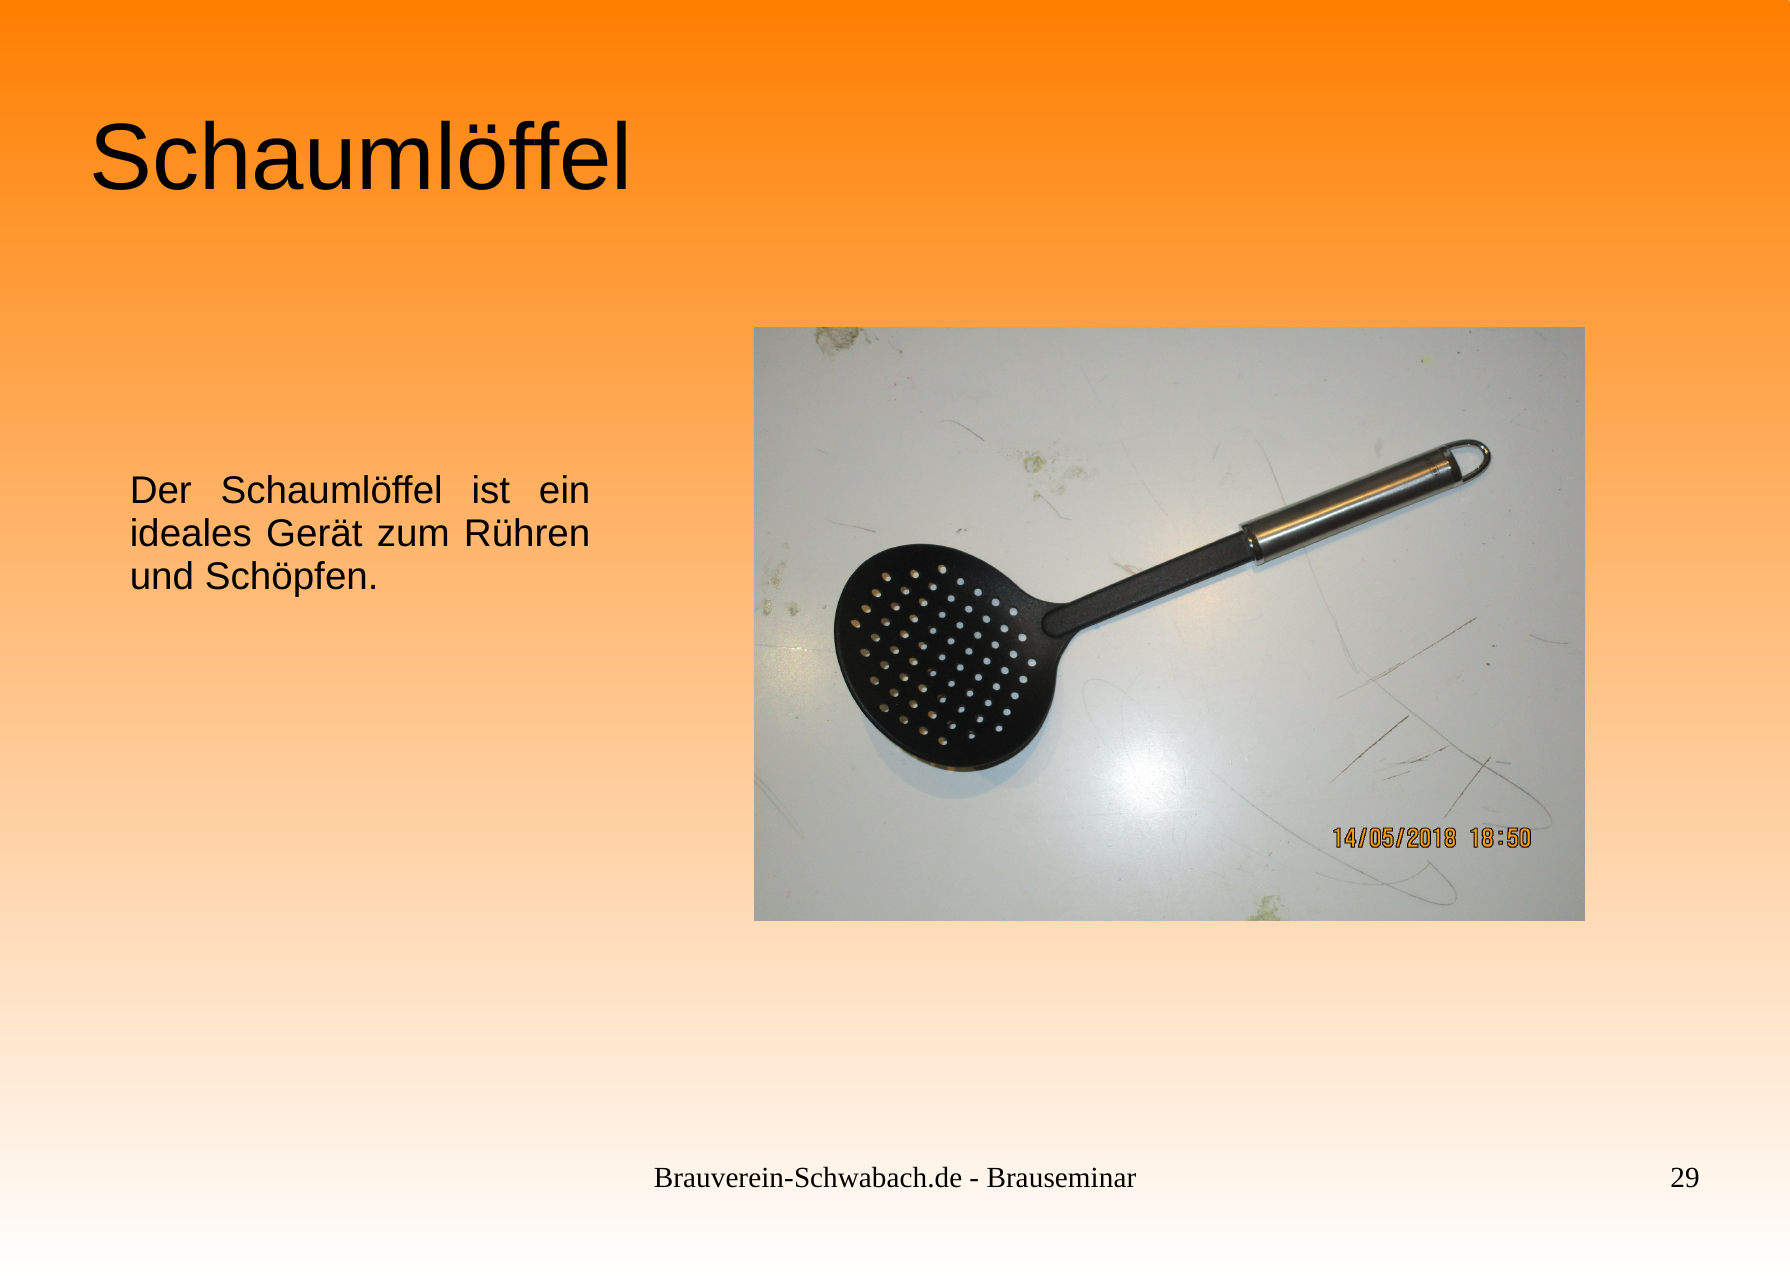

# Schaumlöffel
Der Schaumlöffel ist ein ideales Gerät zum Rühren und Schöpfen.
Brauverein-Schwabach.de - Brauseminar
29